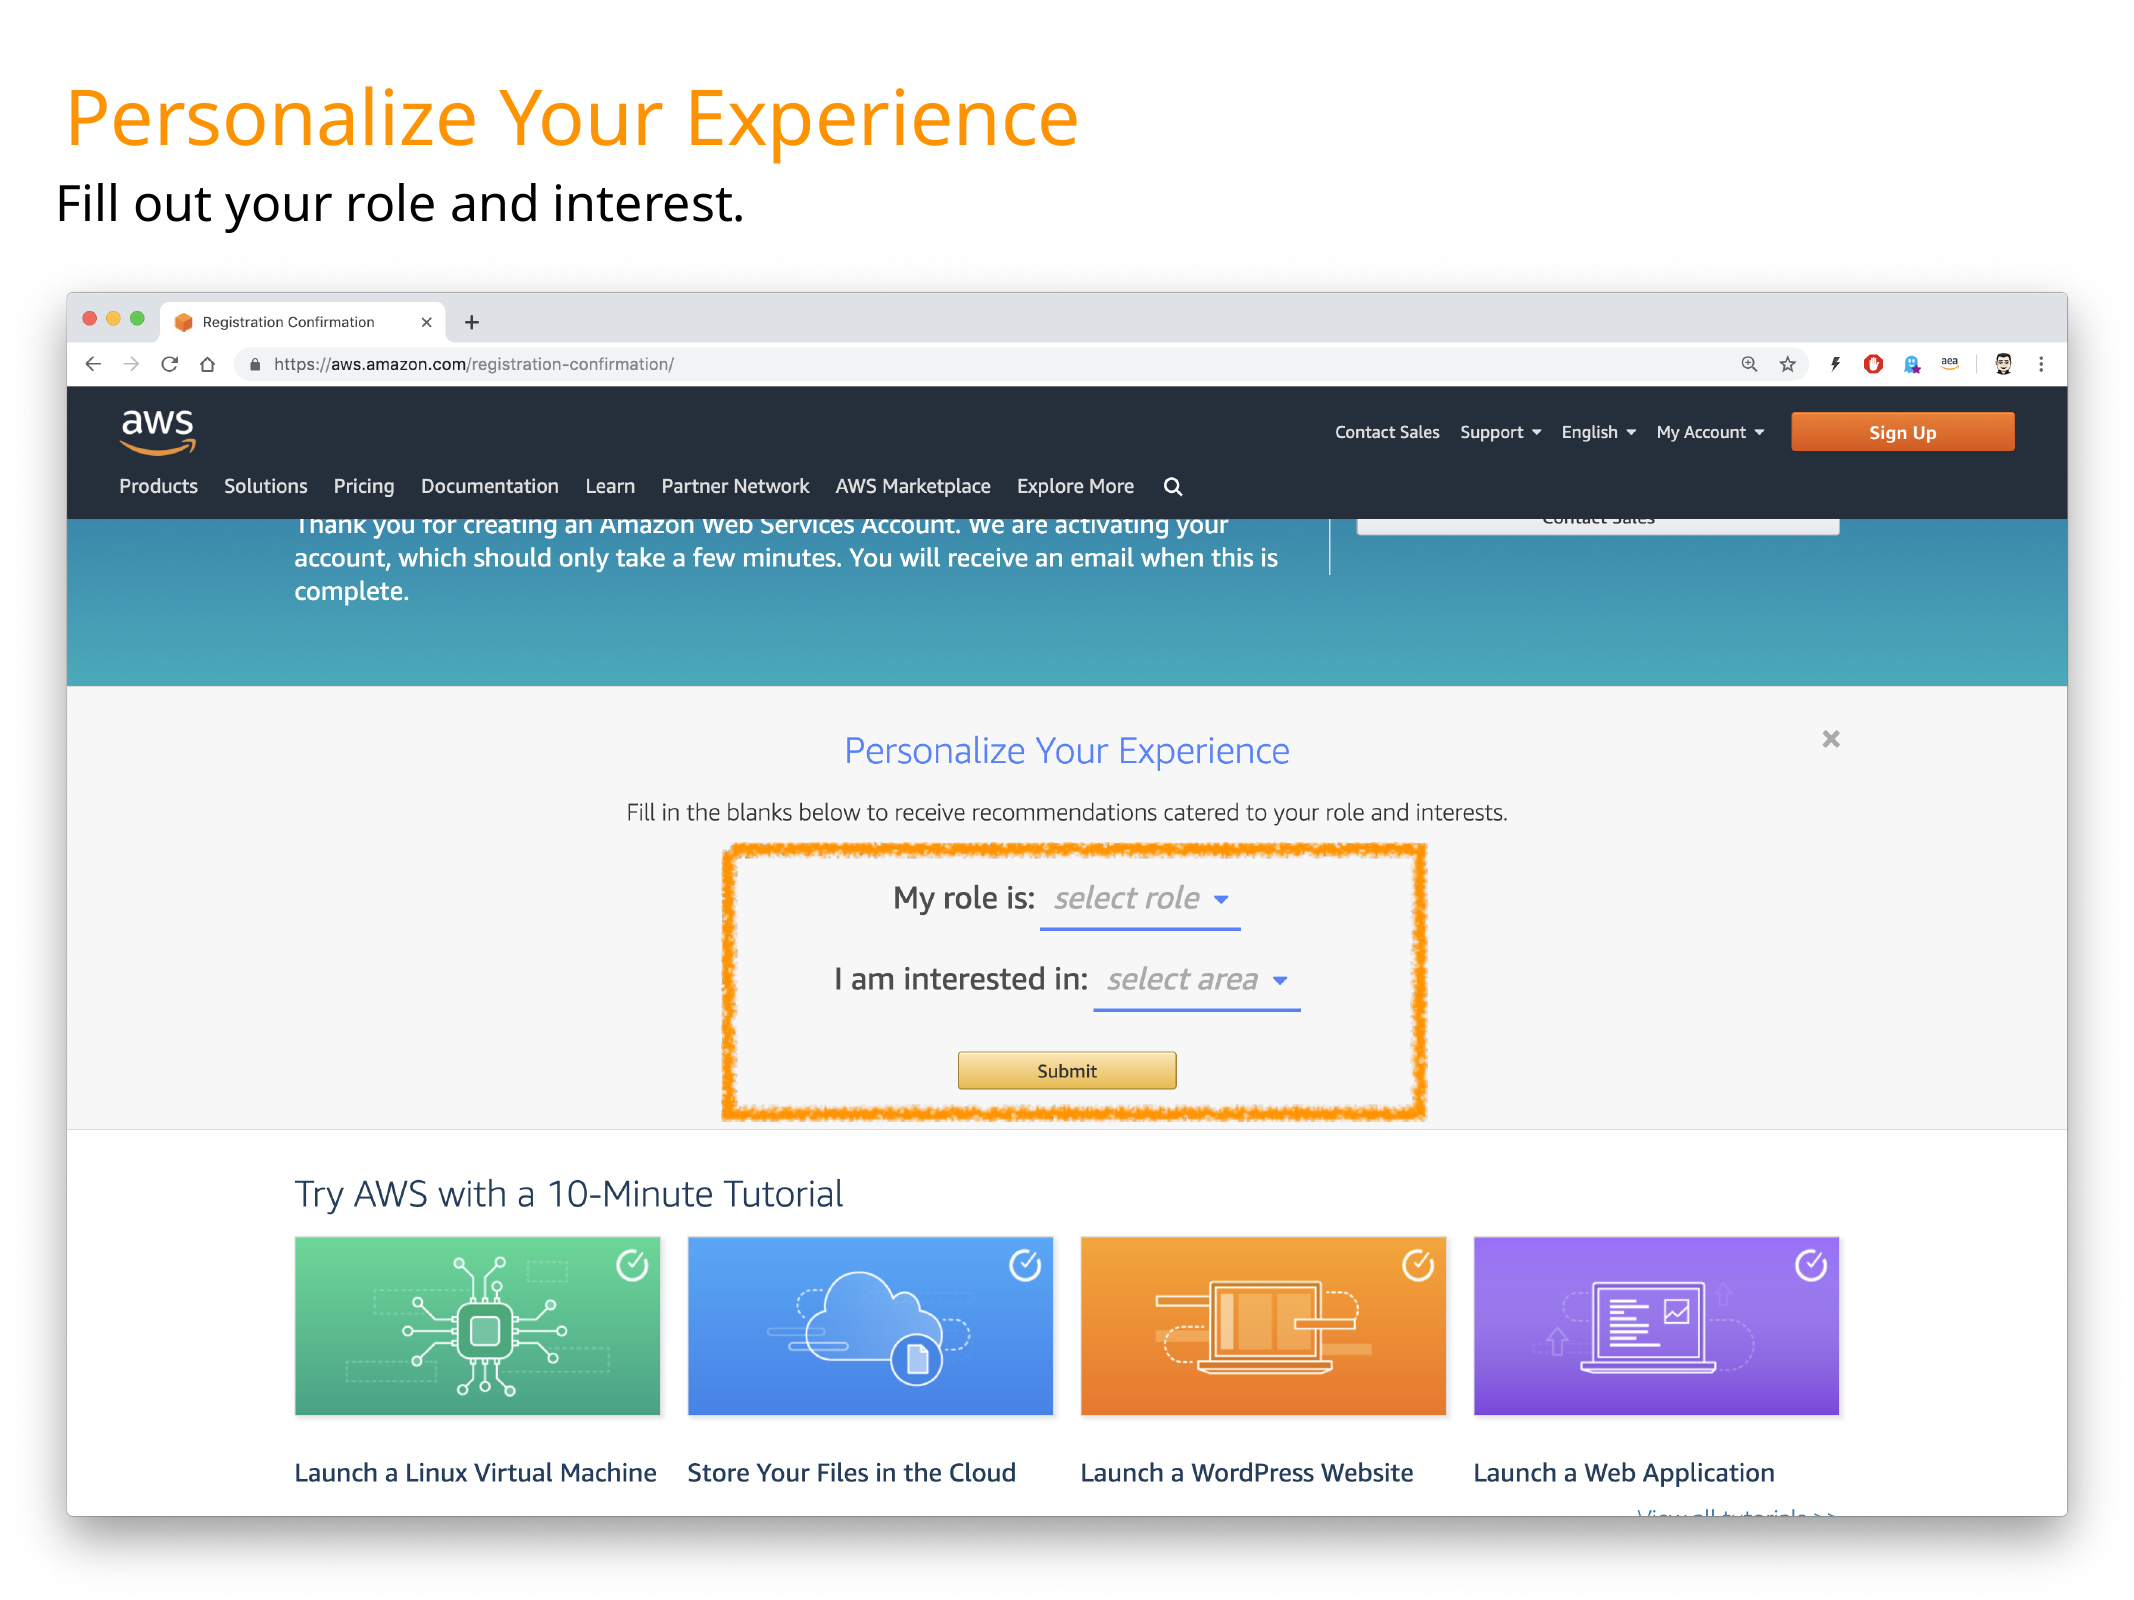

Personalize Your Experience
Fill out your role and interest.